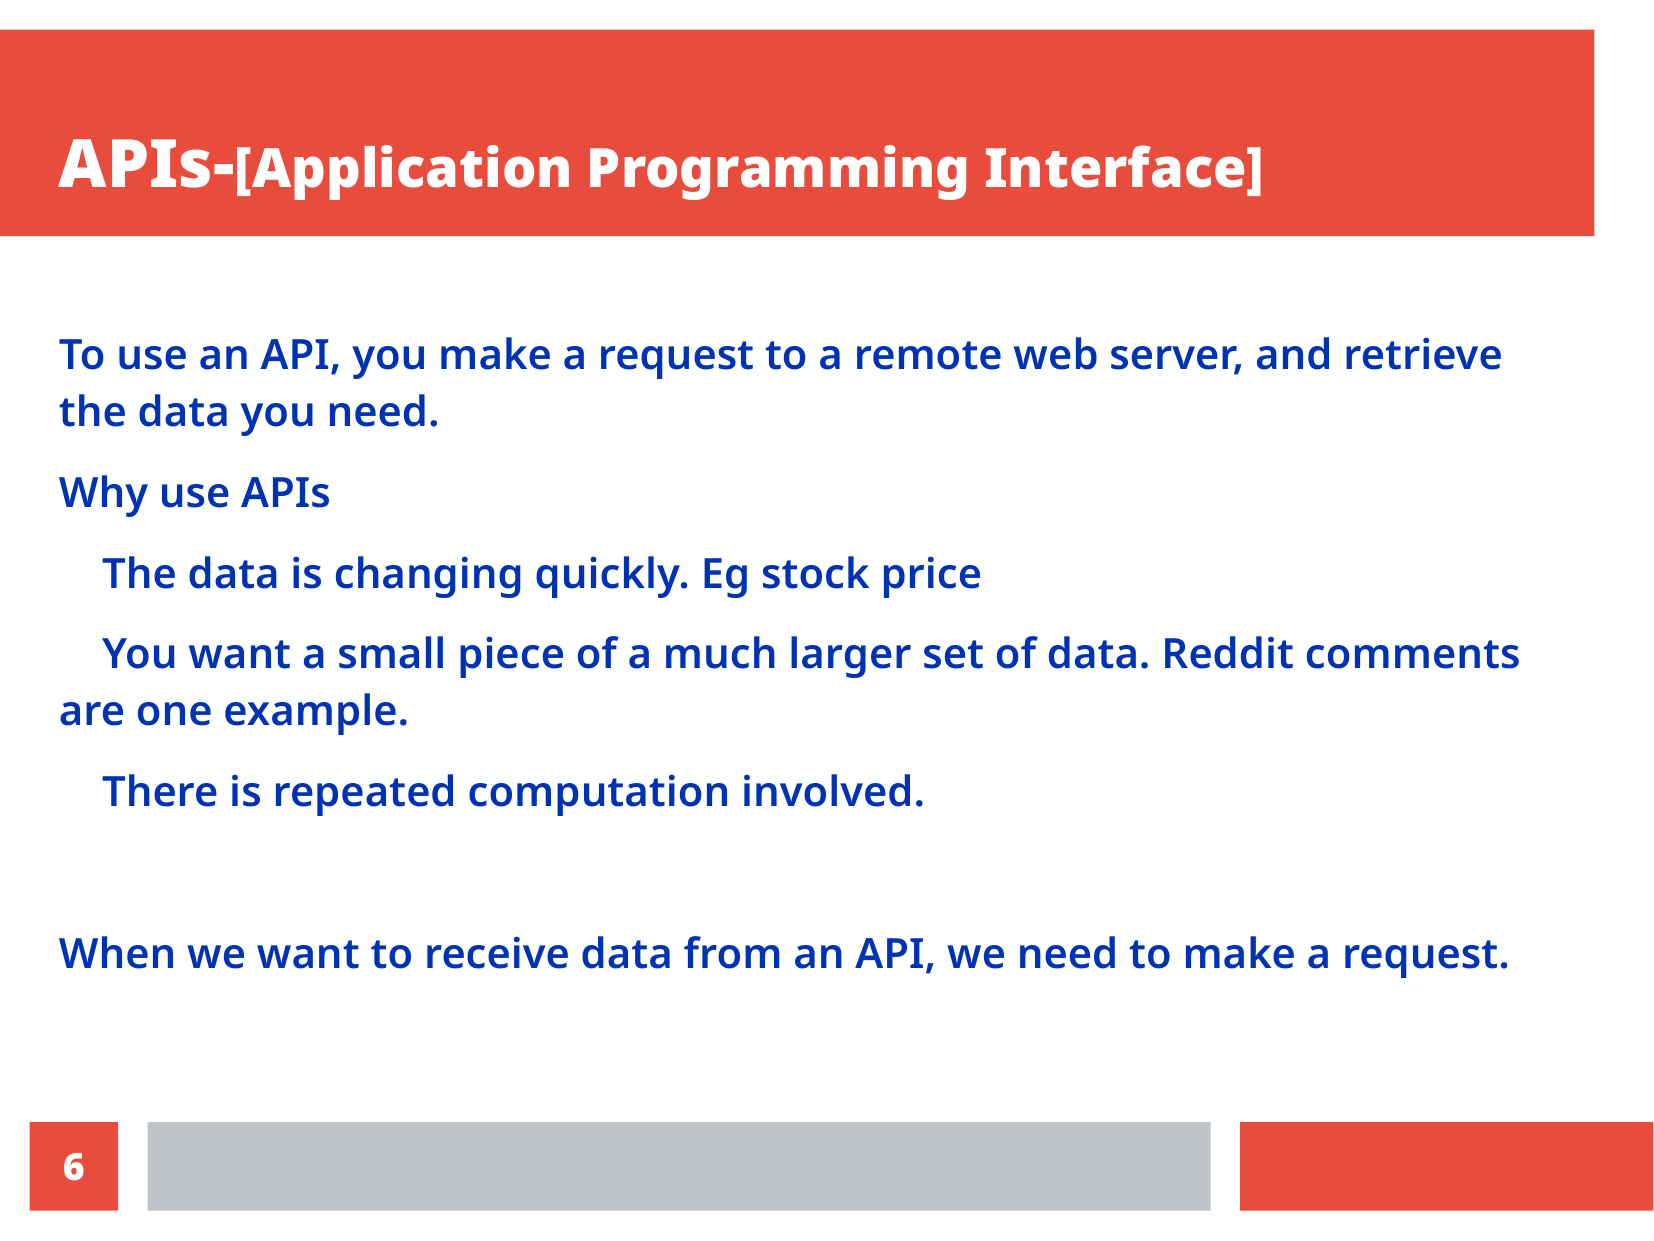

# APIs-[Application Programming Interface]
To use an API, you make a request to a remote web server, and retrieve the data you need.
Why use APIs
 The data is changing quickly. Eg stock price
 You want a small piece of a much larger set of data. Reddit comments are one example.
 There is repeated computation involved.
When we want to receive data from an API, we need to make a request.
6